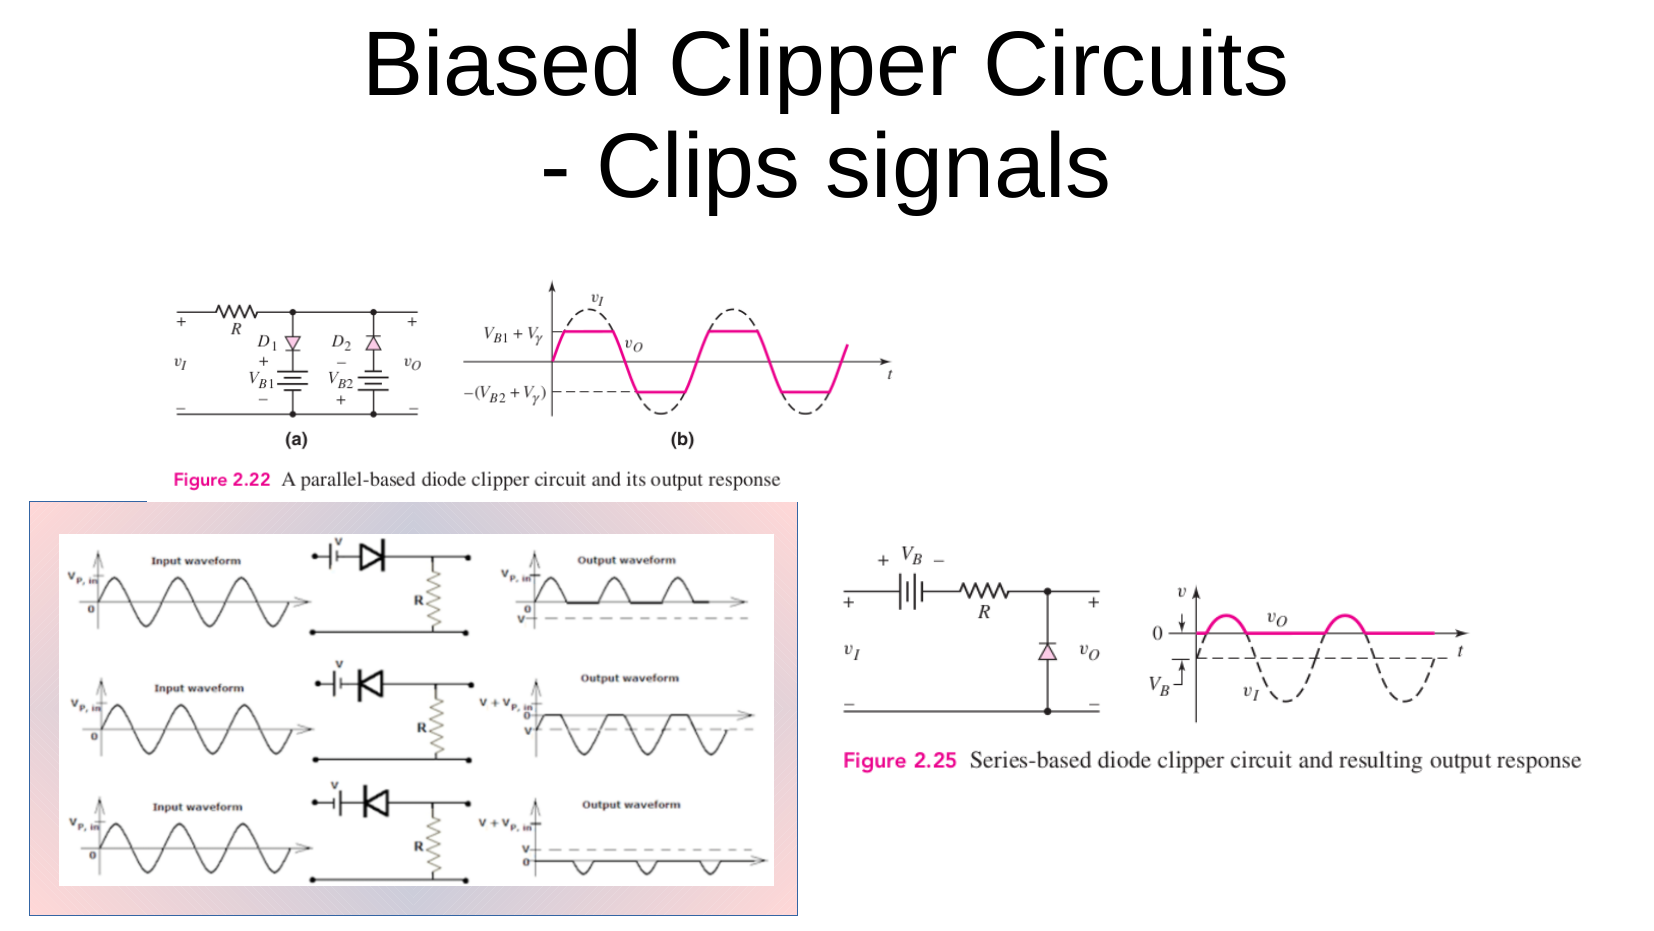

# Biased Clipper Circuits - Clips signals